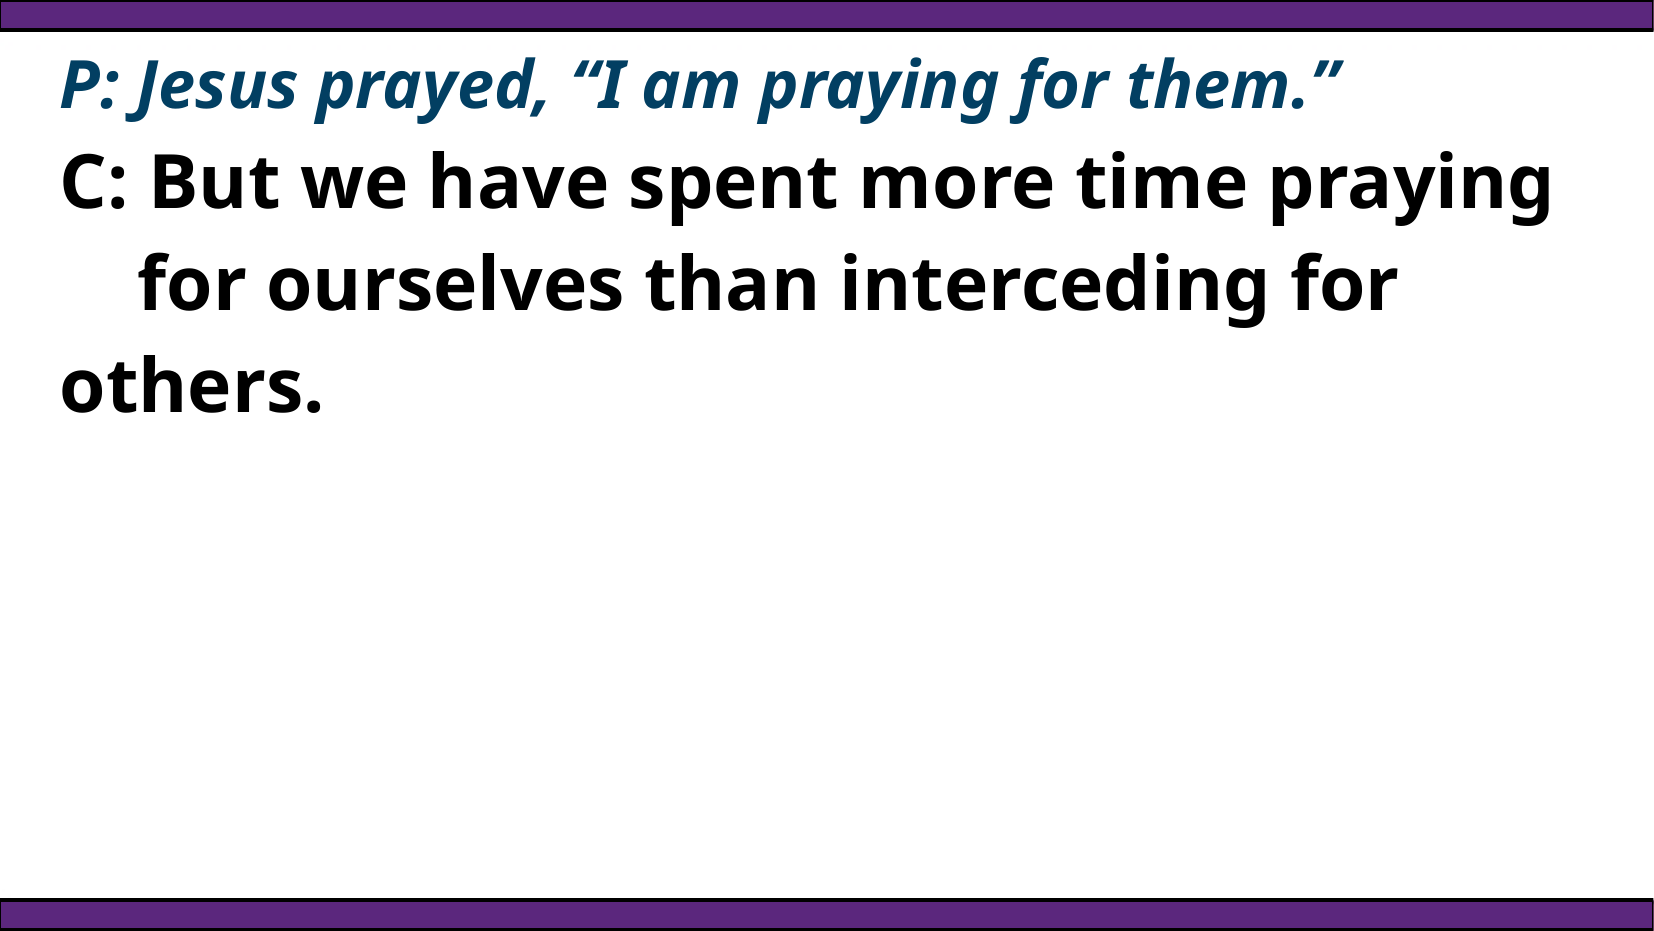

P: Jesus prayed, “I am praying for them.”
C: But we have spent more time praying
 for ourselves than interceding for others.